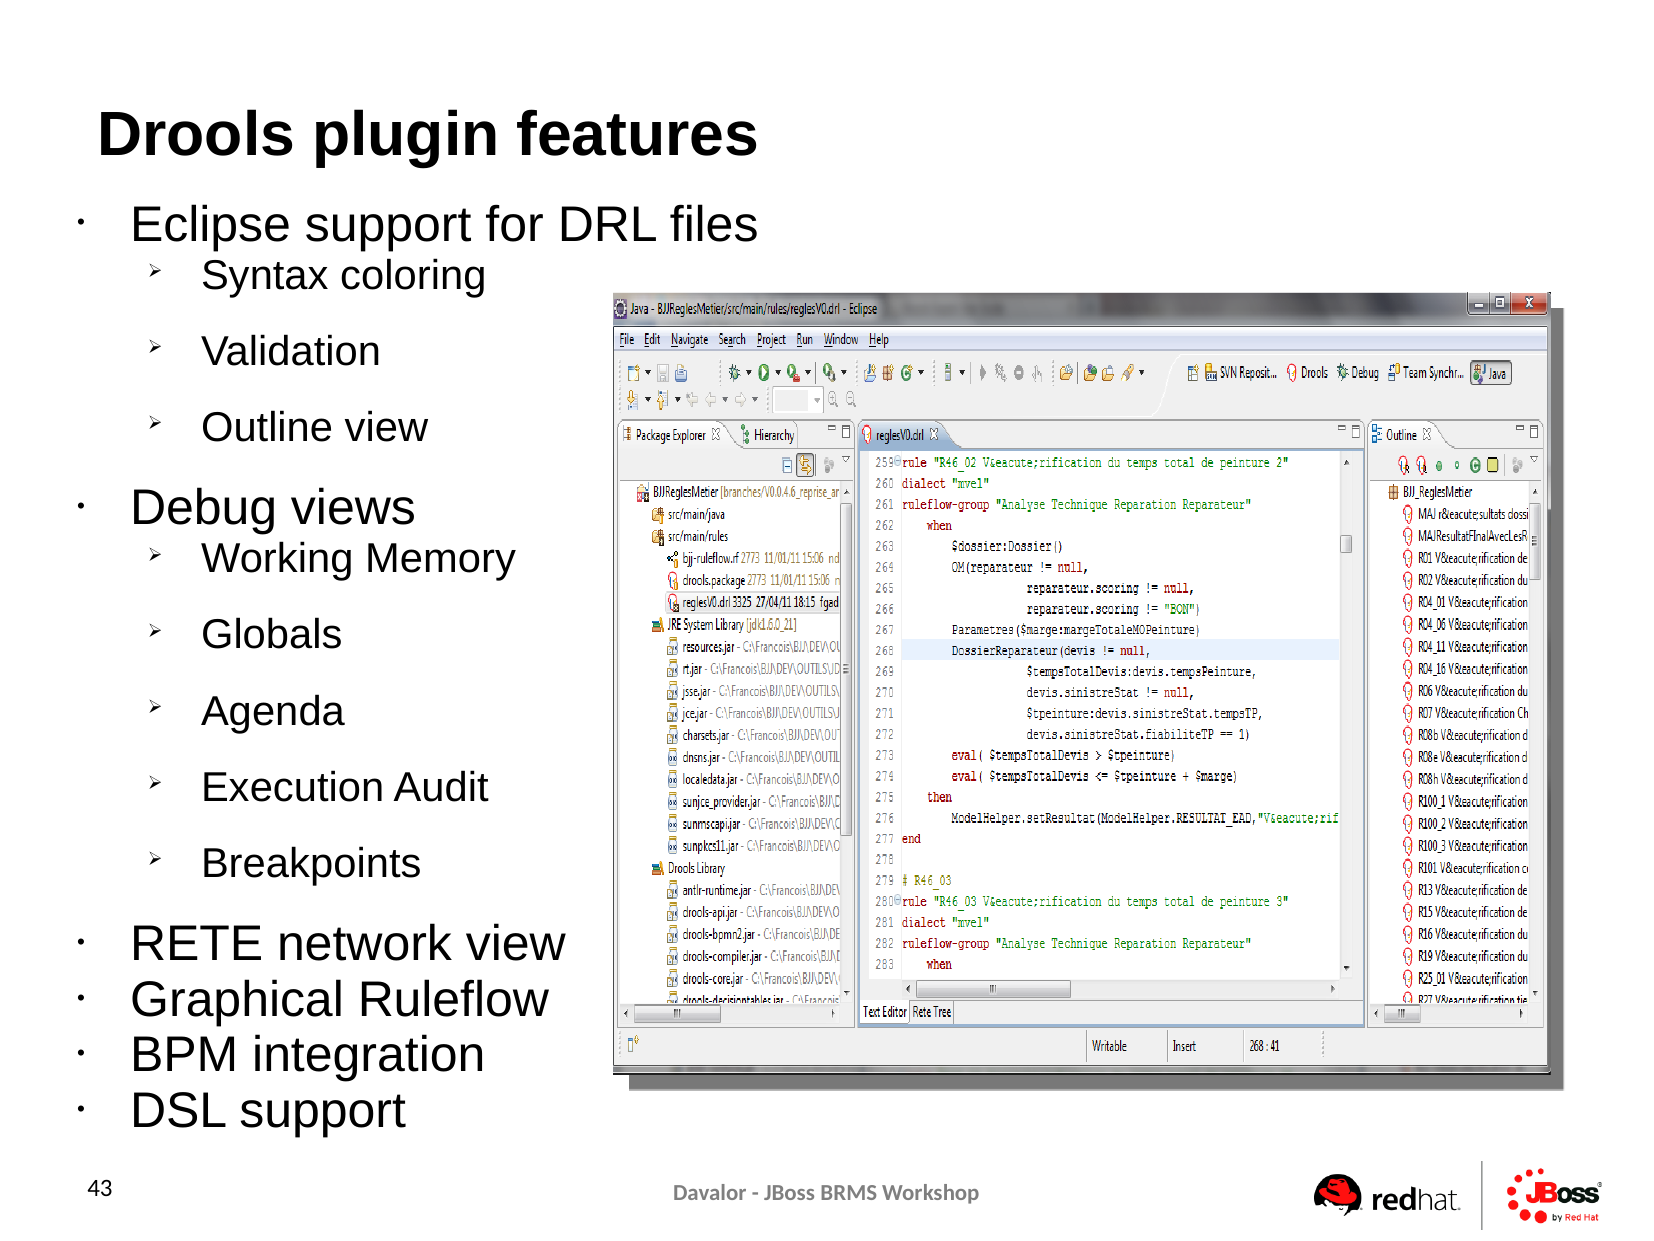

# Drools plugin features
Eclipse support for DRL files
Syntax coloring
Validation
Outline view
Debug views
Working Memory
Globals
Agenda
Execution Audit
Breakpoints
RETE network view
Graphical Ruleflow
BPM integration
DSL support